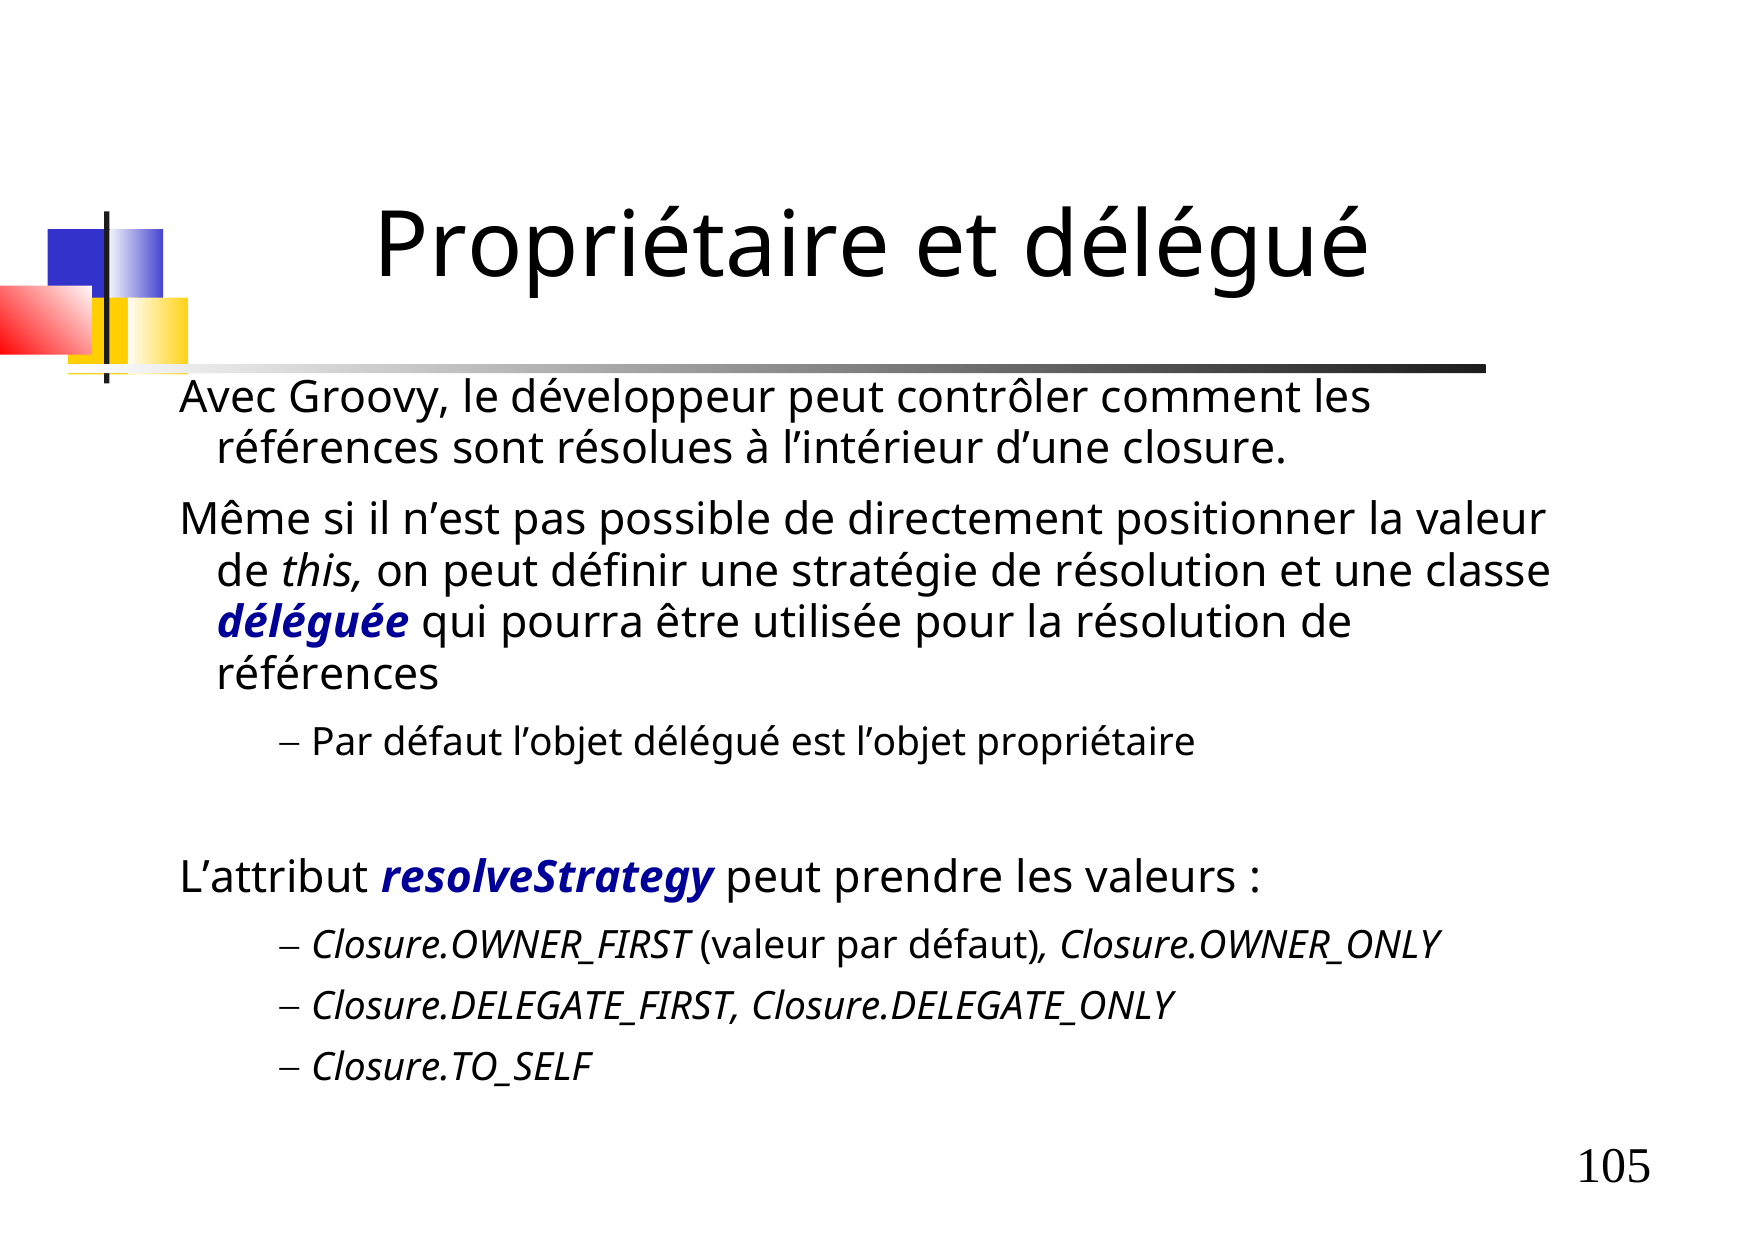

# Propriétaire et délégué
Avec Groovy, le développeur peut contrôler comment les références sont résolues à l’intérieur d’une closure.
Même si il n’est pas possible de directement positionner la valeur de this, on peut définir une stratégie de résolution et une classe déléguée qui pourra être utilisée pour la résolution de références
Par défaut l’objet délégué est l’objet propriétaire
L’attribut resolveStrategy peut prendre les valeurs :
Closure.OWNER_FIRST (valeur par défaut), Closure.OWNER_ONLY
Closure.DELEGATE_FIRST, Closure.DELEGATE_ONLY
Closure.TO_SELF